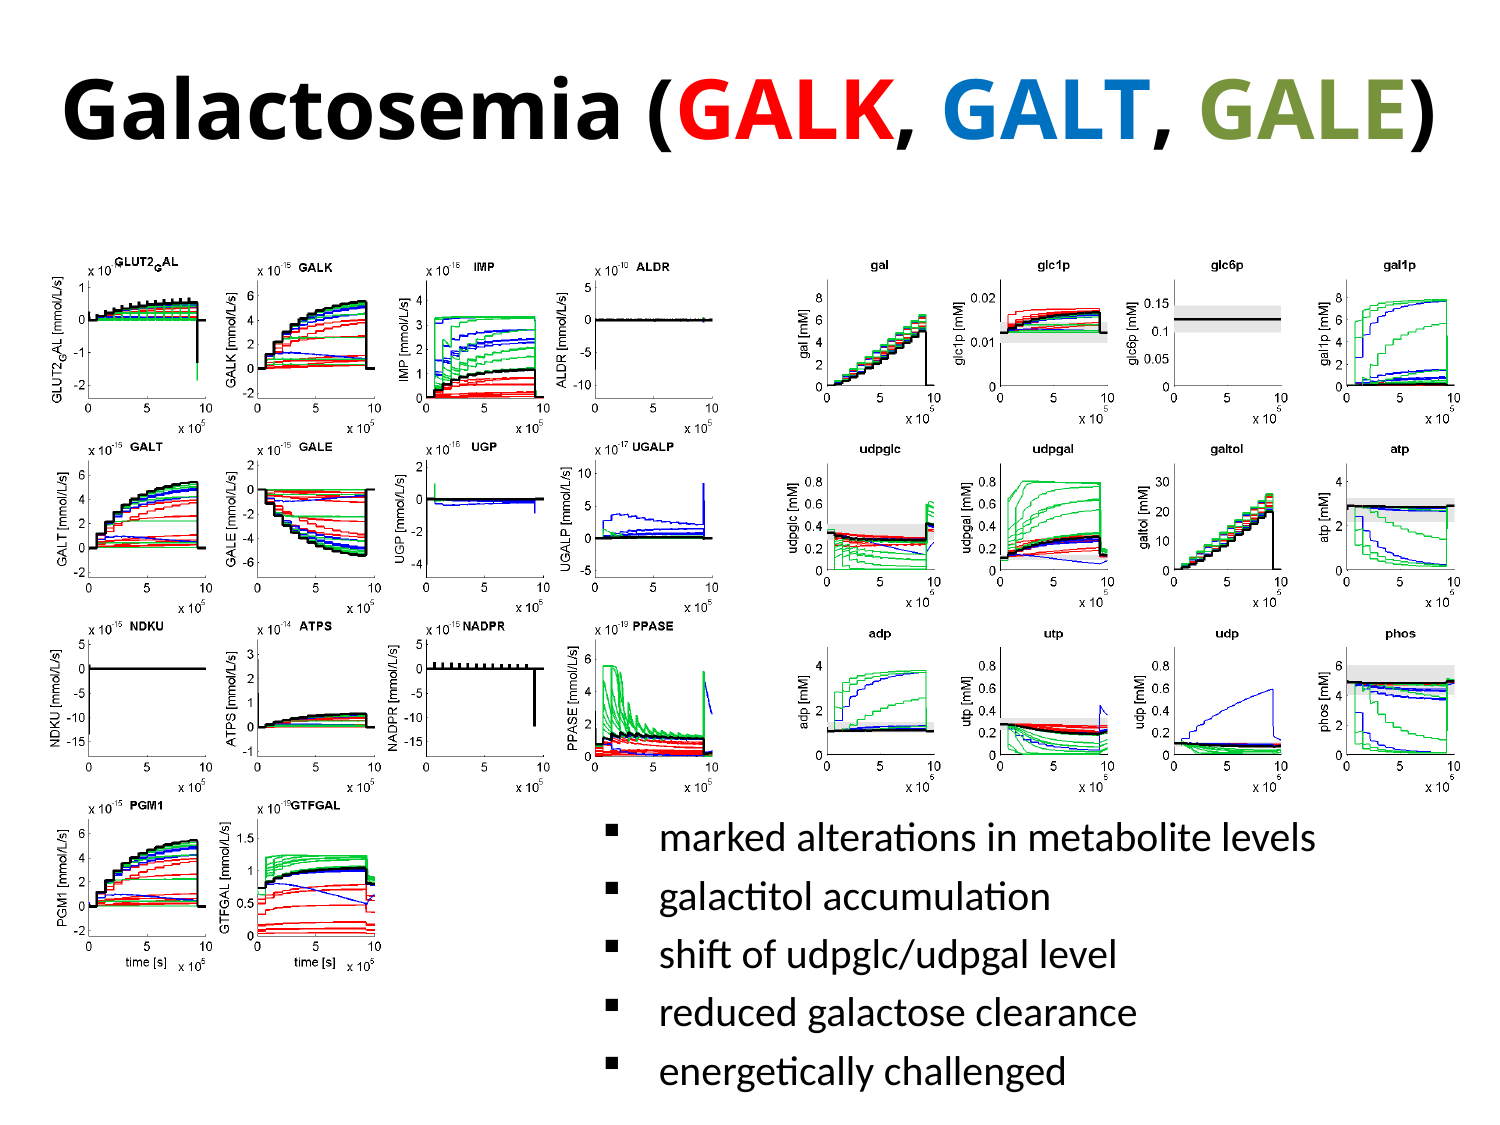

# Galactosemia (GALK, GALT, GALE)
marked alterations in metabolite levels
galactitol accumulation
shift of udpglc/udpgal level
reduced galactose clearance
energetically challenged